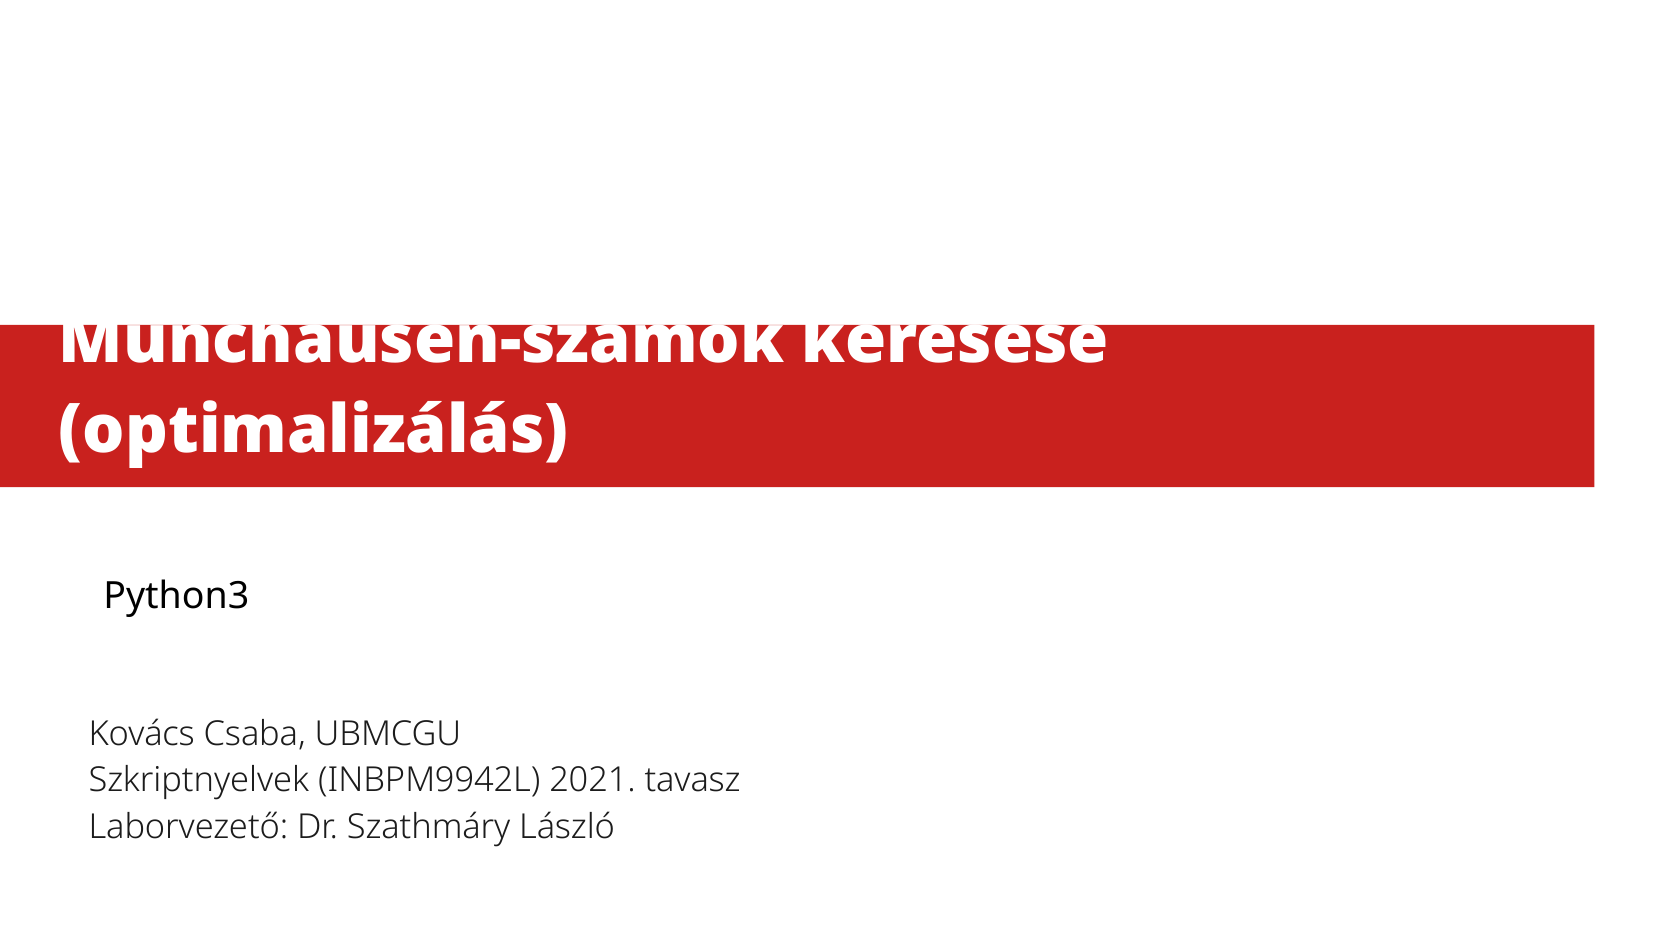

# Münchausen-számok keresése (optimalizálás)
Python3
Kovács Csaba, UBMCGU
Szkriptnyelvek (INBPM9942L) 2021. tavasz
Laborvezető: Dr. Szathmáry László